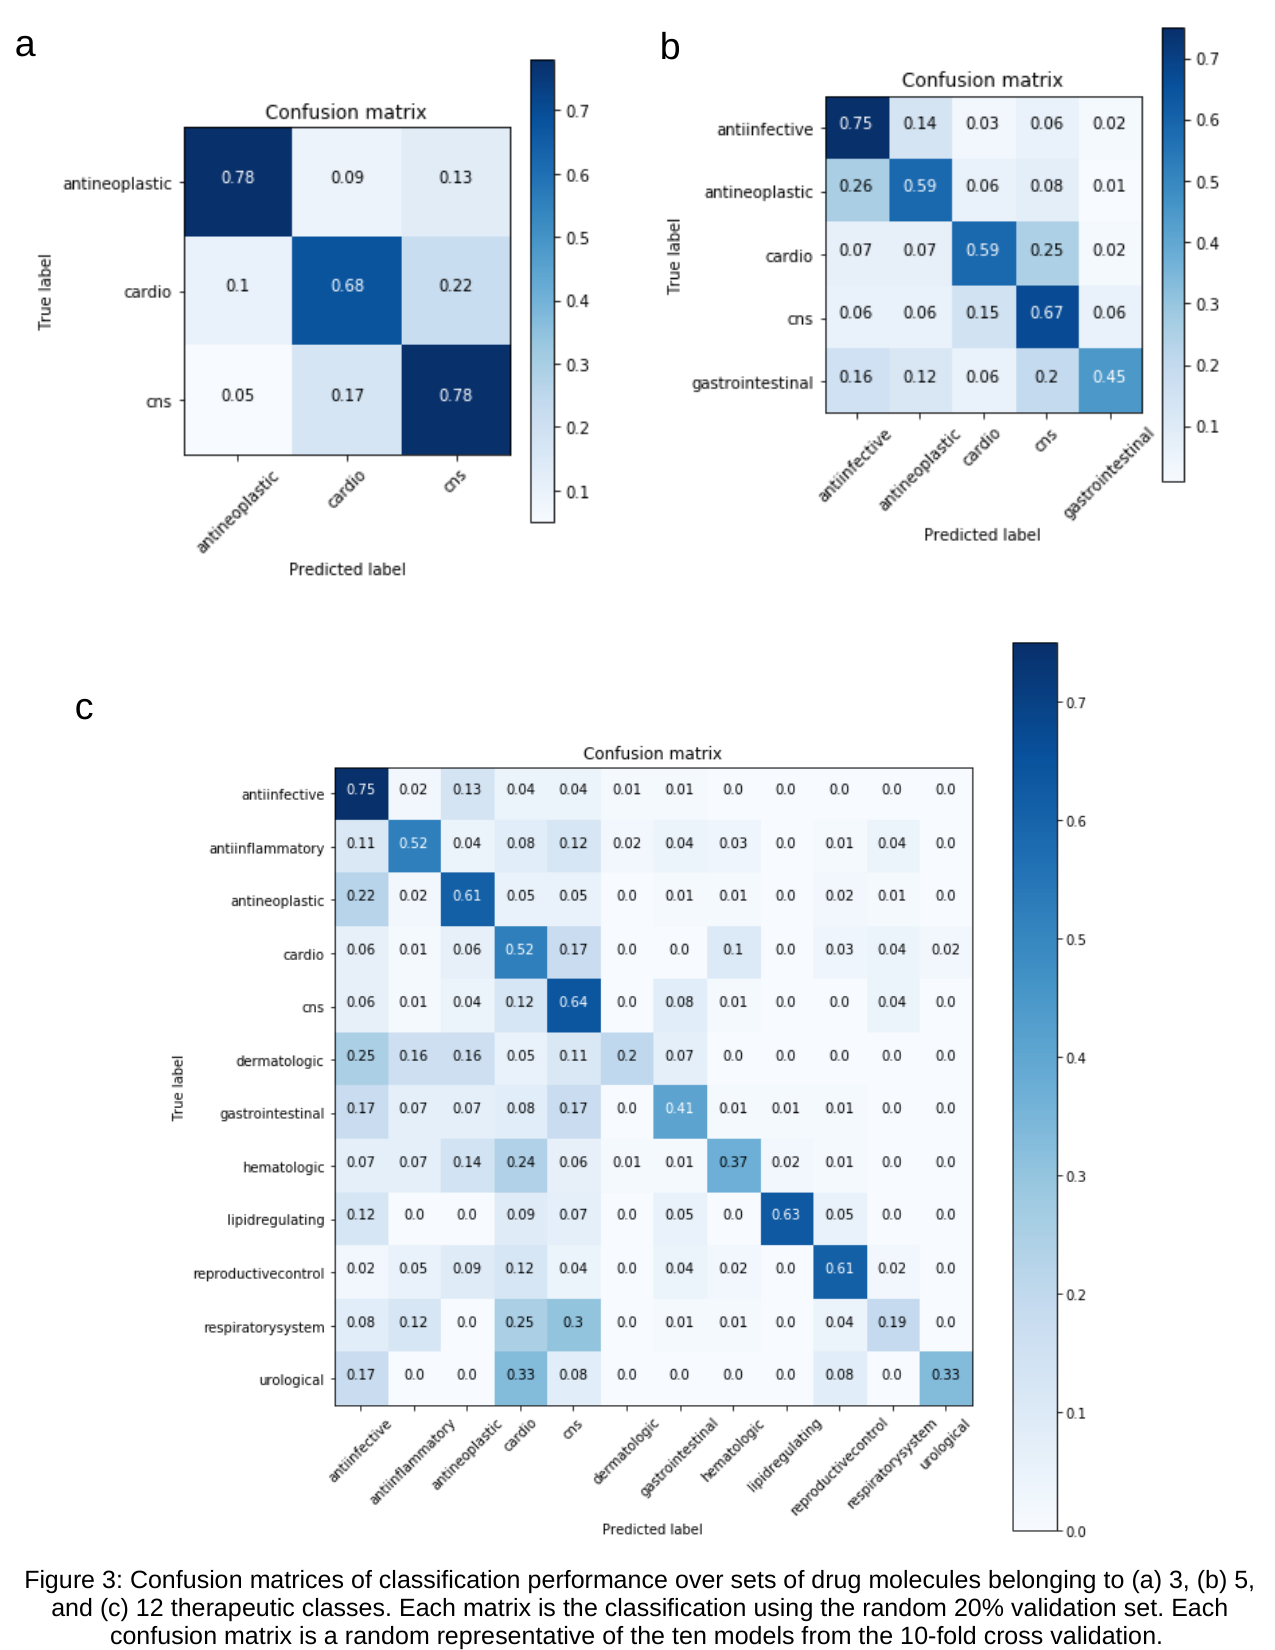

a
b
c
# Figure 3: Confusion matrices of classification performance over sets of drug molecules belonging to (a) 3, (b) 5, and (c) 12 therapeutic classes. Each matrix is the classification using the random 20% validation set. Each confusion matrix is a random representative of the ten models from the 10-fold cross validation.